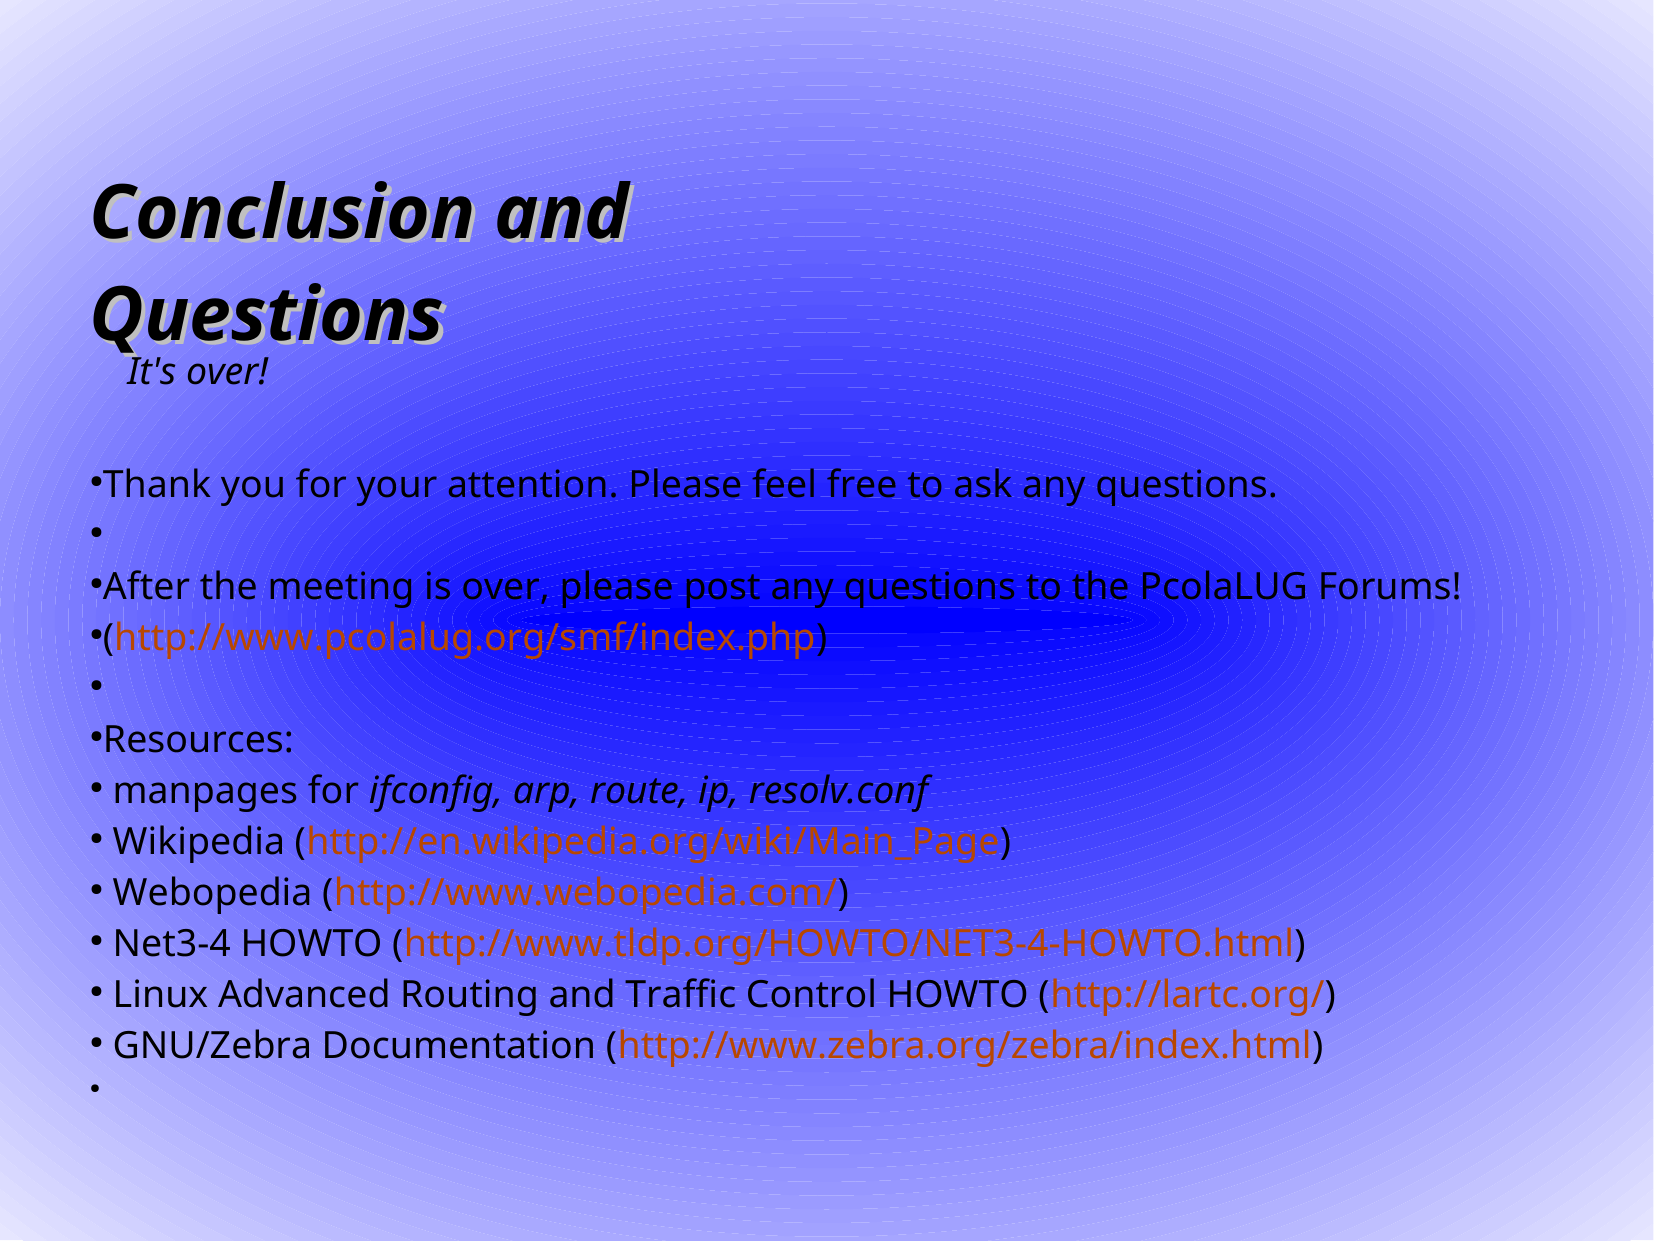

Conclusion and Questions
It's over!
Thank you for your attention. Please feel free to ask any questions.
After the meeting is over, please post any questions to the PcolaLUG Forums!
(http://www.pcolalug.org/smf/index.php)
Resources:
 manpages for ifconfig, arp, route, ip, resolv.conf
 Wikipedia (http://en.wikipedia.org/wiki/Main_Page)
 Webopedia (http://www.webopedia.com/)
 Net3-4 HOWTO (http://www.tldp.org/HOWTO/NET3-4-HOWTO.html)
 Linux Advanced Routing and Traffic Control HOWTO (http://lartc.org/)
 GNU/Zebra Documentation (http://www.zebra.org/zebra/index.html)